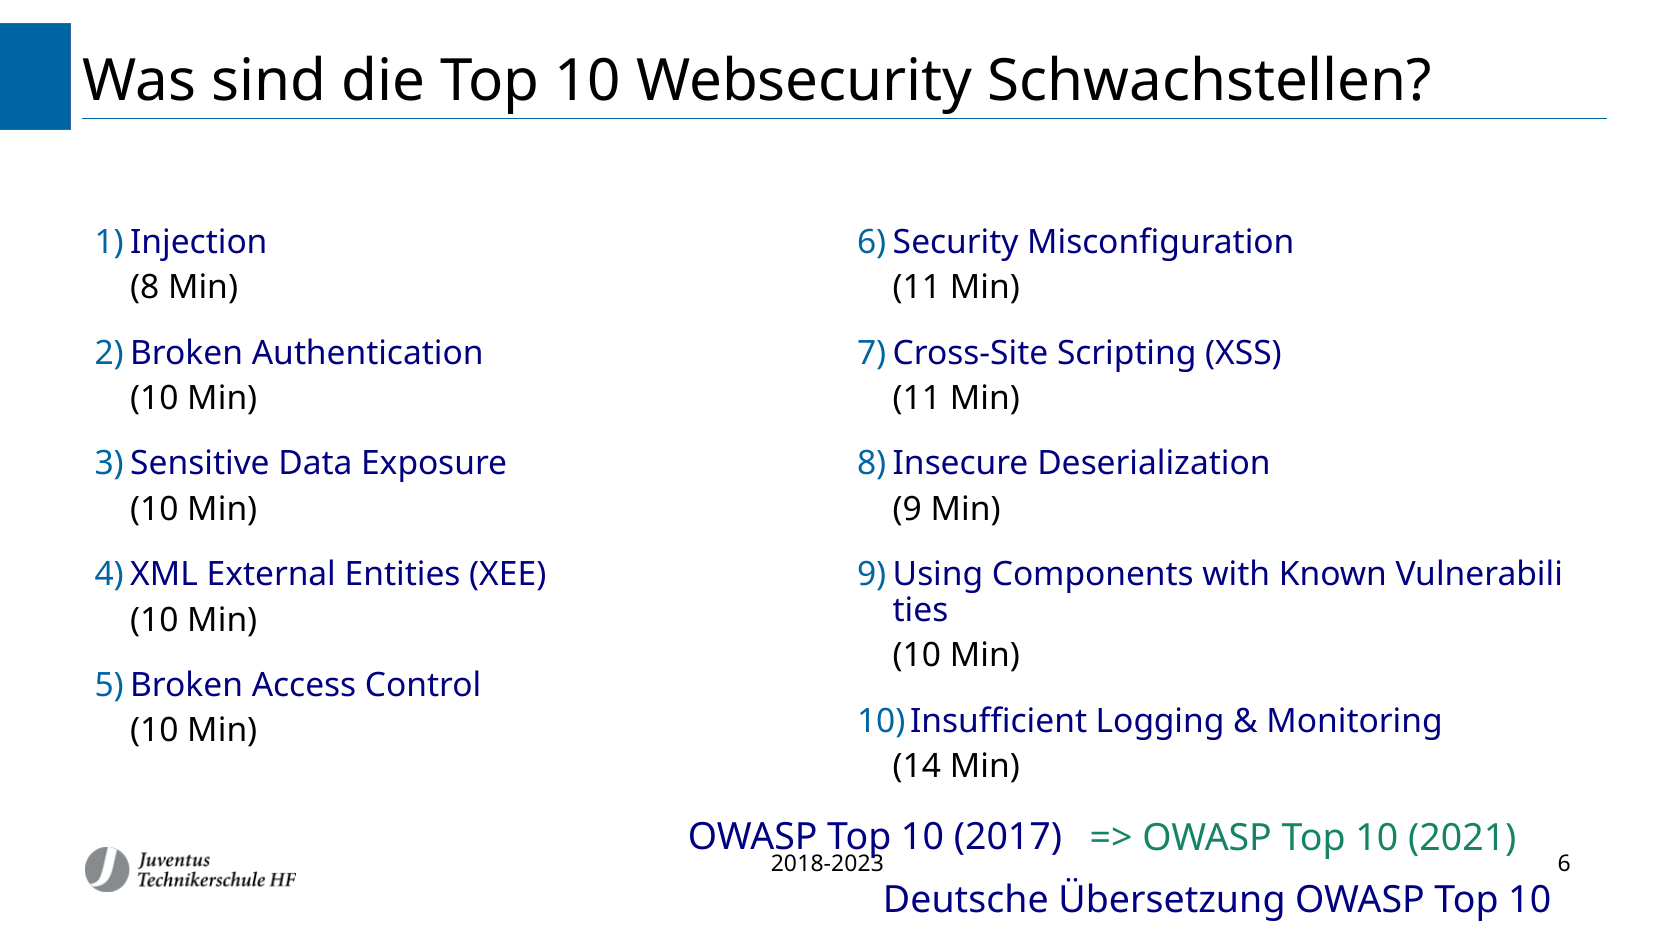

# Was sind die Top 10 Websecurity Schwachstellen?
Injection
(8 Min)
Broken Authentication
(10 Min)
Sensitive Data Exposure
(10 Min)
XML External Entities (XEE)
(10 Min)
Broken Access Control
(10 Min)
Security Misconfiguration
(11 Min)
Cross-Site Scripting (XSS)
(11 Min)
Insecure Deserialization
(9 Min)
Using Components with Known Vulnerabilities(10 Min)
 Insufficient Logging & Monitoring
(14 Min)
OWASP Top 10 (2017)
=> OWASP Top 10 (2021)
2018-2023
6
Deutsche Übersetzung OWASP Top 10